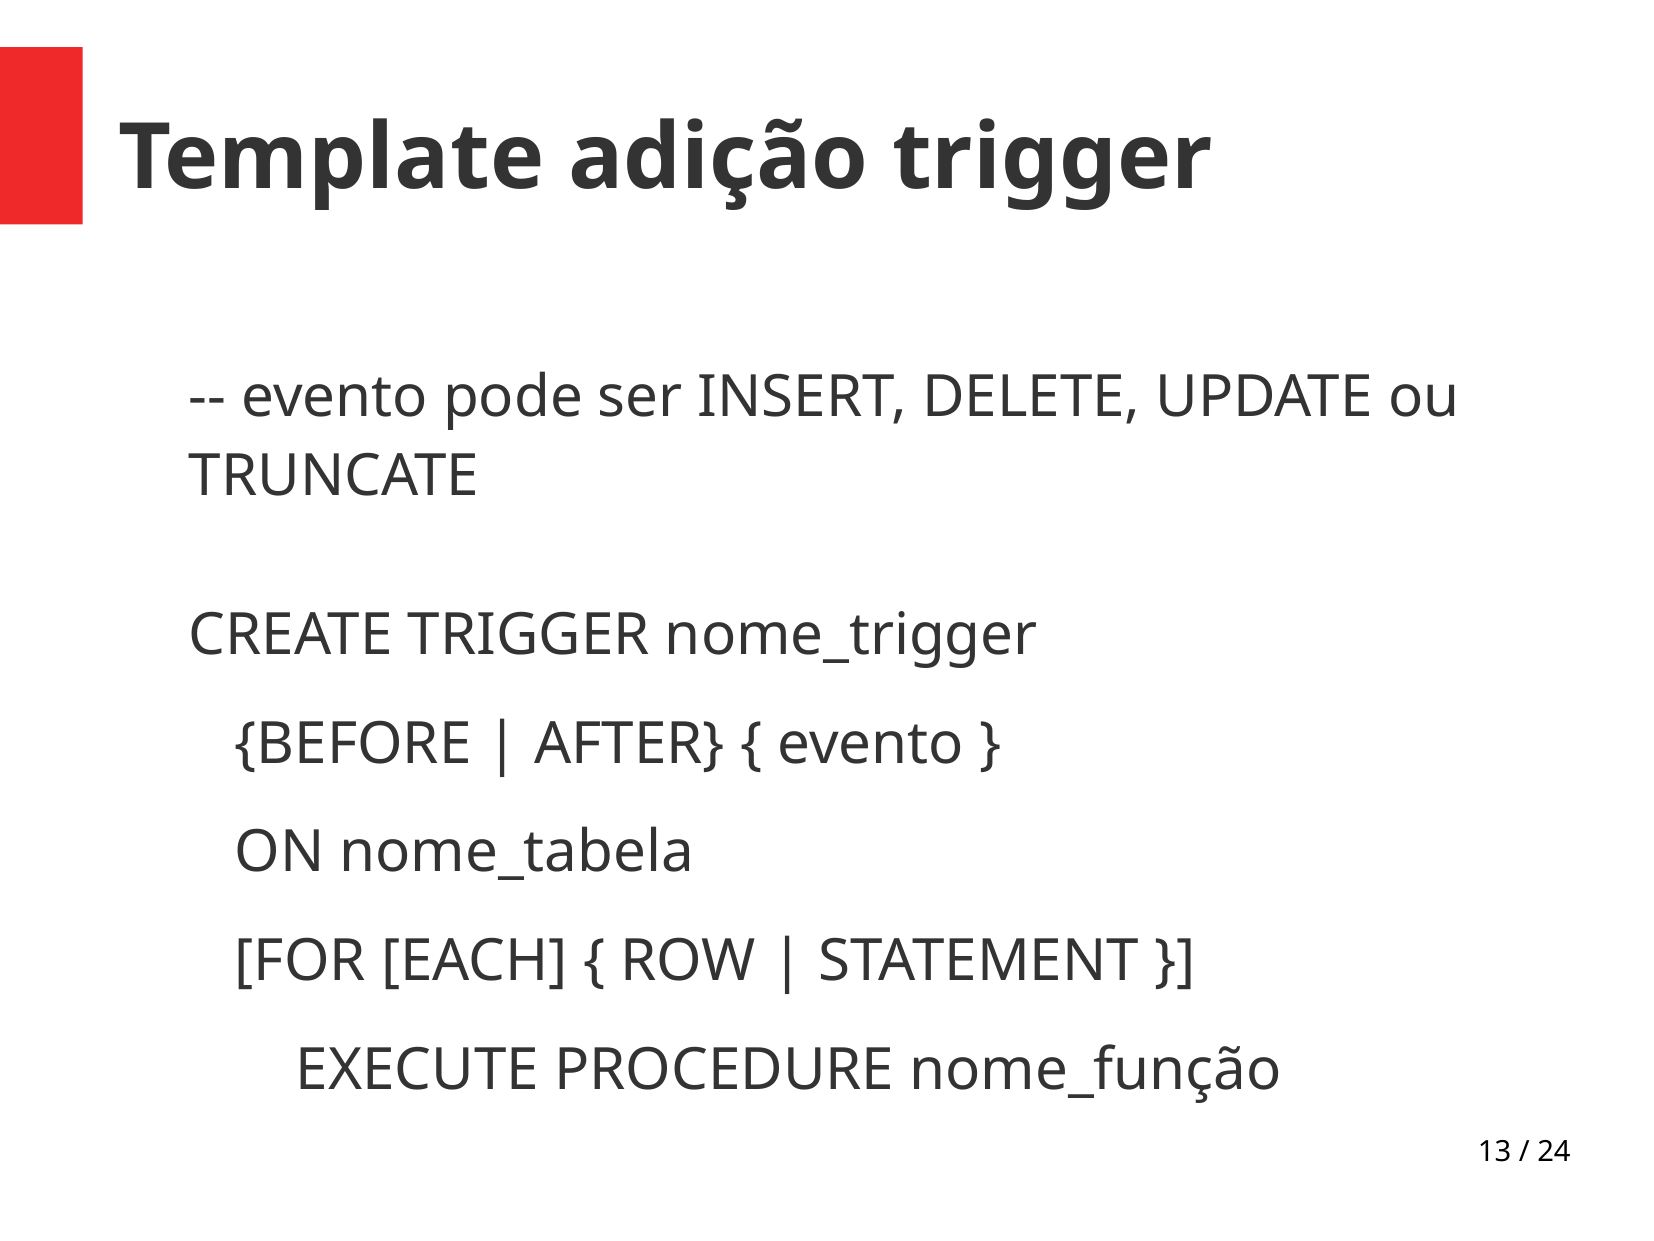

# Template adição trigger
-- evento pode ser INSERT, DELETE, UPDATE ou TRUNCATE
CREATE TRIGGER nome_trigger
 {BEFORE | AFTER} { evento }
 ON nome_tabela
 [FOR [EACH] { ROW | STATEMENT }]
 EXECUTE PROCEDURE nome_função
13